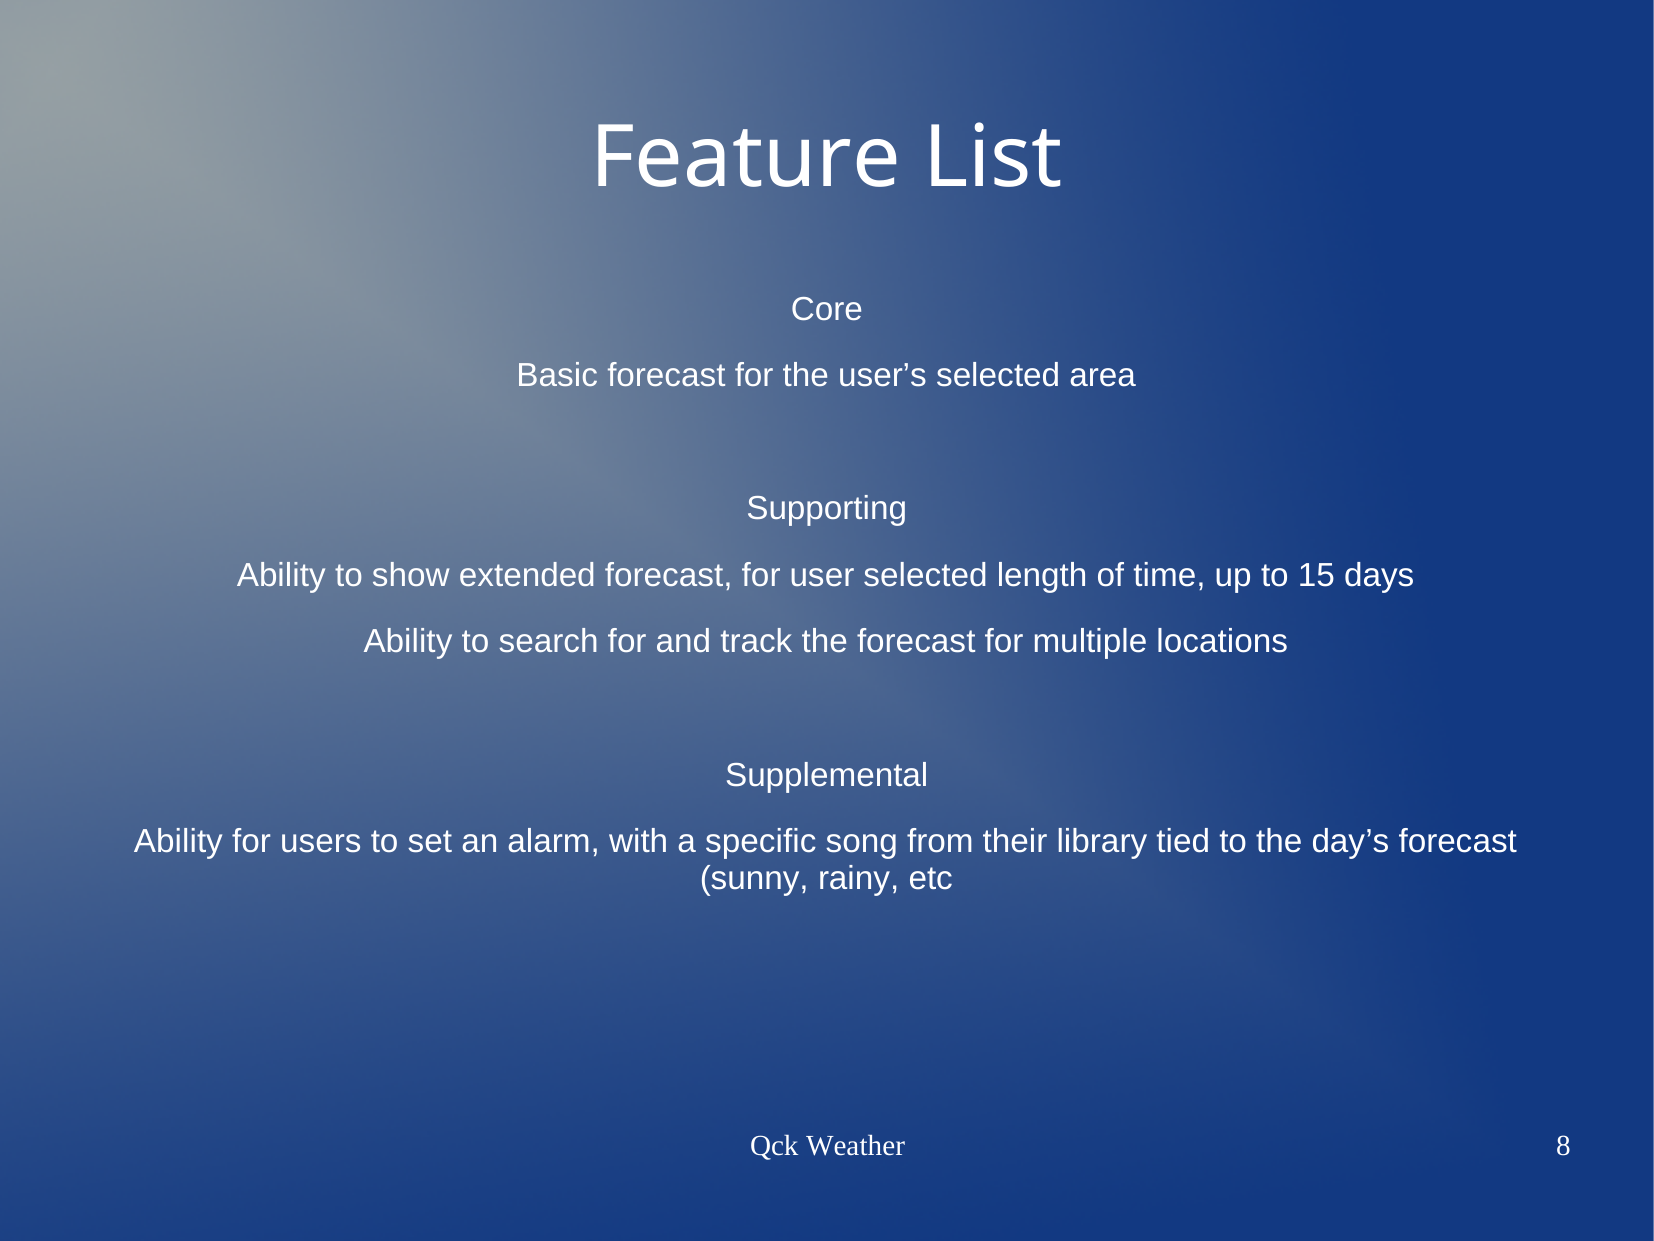

# Feature List
Core
Basic forecast for the user’s selected area
Supporting
Ability to show extended forecast, for user selected length of time, up to 15 days
Ability to search for and track the forecast for multiple locations
Supplemental
Ability for users to set an alarm, with a specific song from their library tied to the day’s forecast (sunny, rainy, etc
Qck Weather
8